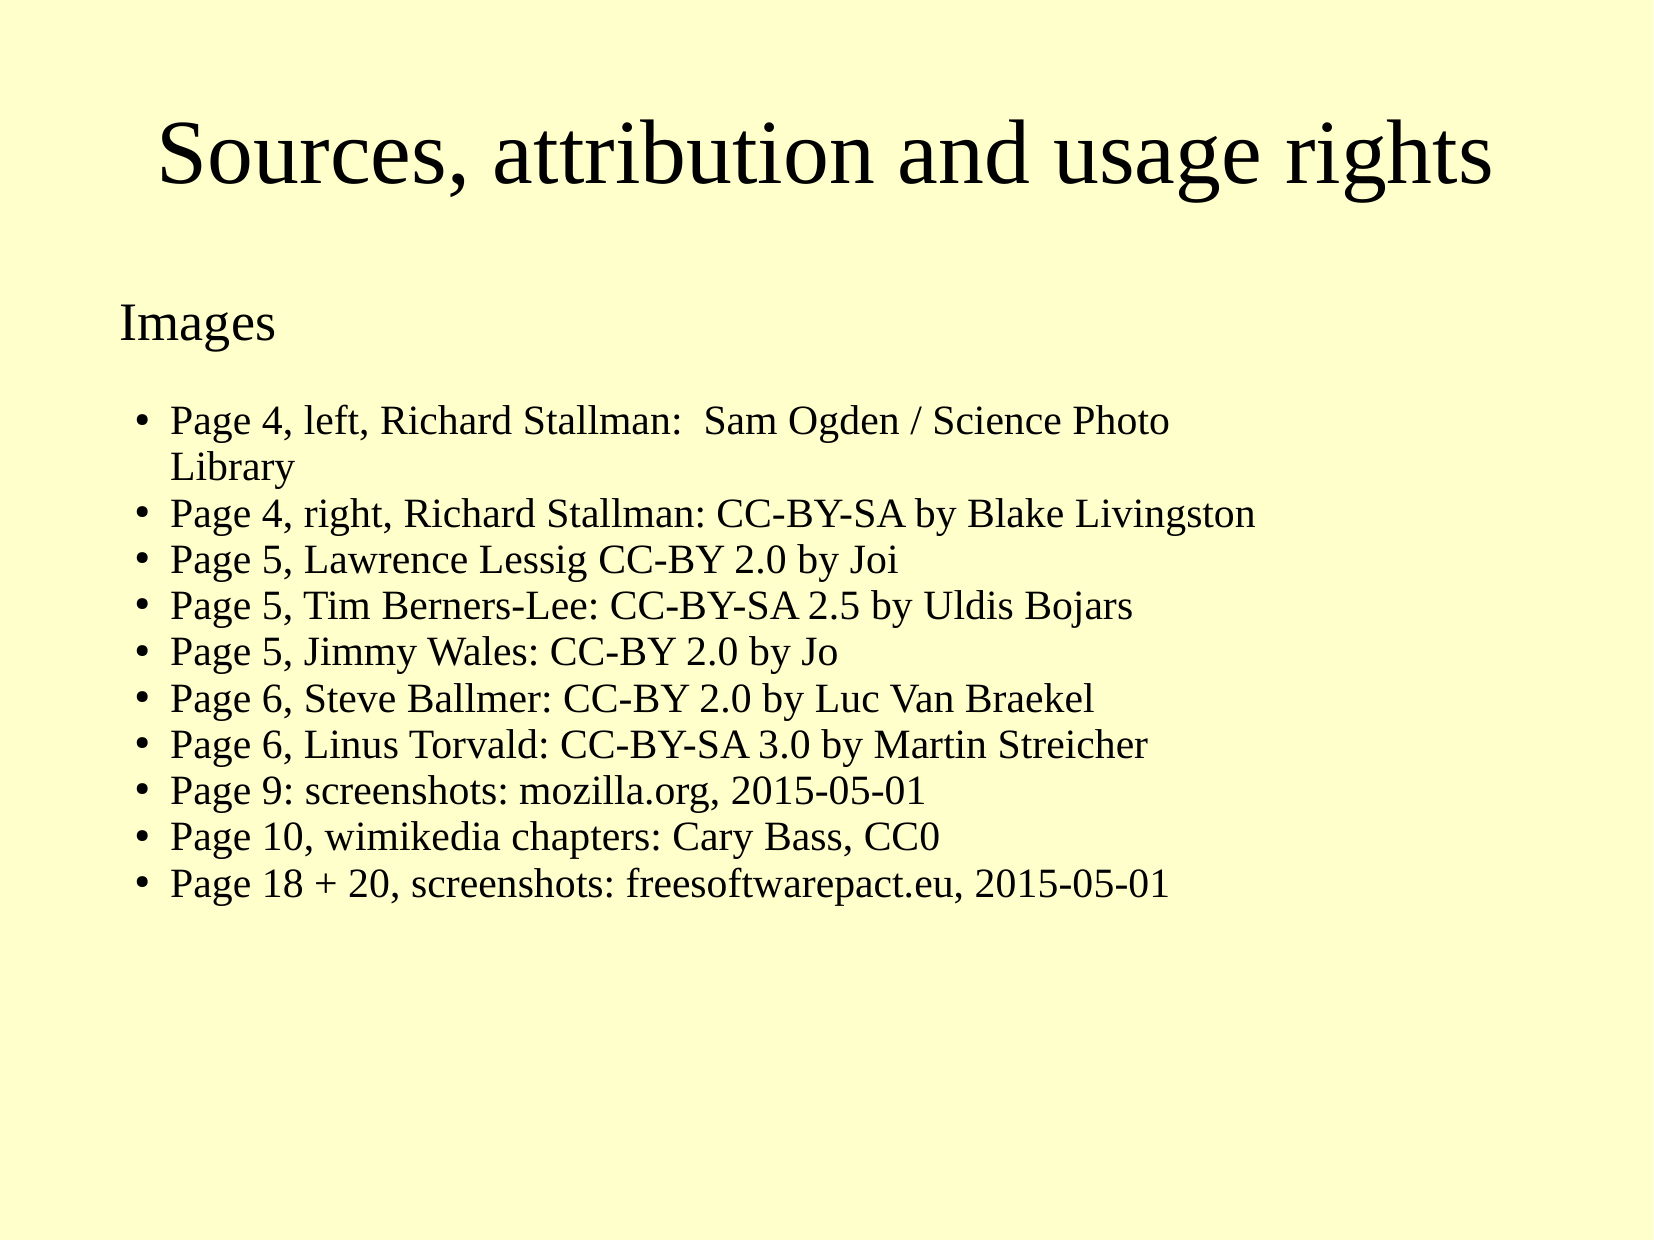

# Sources, attribution and usage rights
Images
Page 4, left, Richard Stallman: Sam Ogden / Science Photo Library
Page 4, right, Richard Stallman: CC-BY-SA by Blake Livingston
Page 5, Lawrence Lessig CC-BY 2.0 by Joi
Page 5, Tim Berners-Lee: CC-BY-SA 2.5 by Uldis Bojars
Page 5, Jimmy Wales: CC-BY 2.0 by Jo
Page 6, Steve Ballmer: CC-BY 2.0 by Luc Van Braekel
Page 6, Linus Torvald: CC-BY-SA 3.0 by Martin Streicher
Page 9: screenshots: mozilla.org, 2015-05-01
Page 10, wimikedia chapters: Cary Bass, CC0
Page 18 + 20, screenshots: freesoftwarepact.eu, 2015-05-01